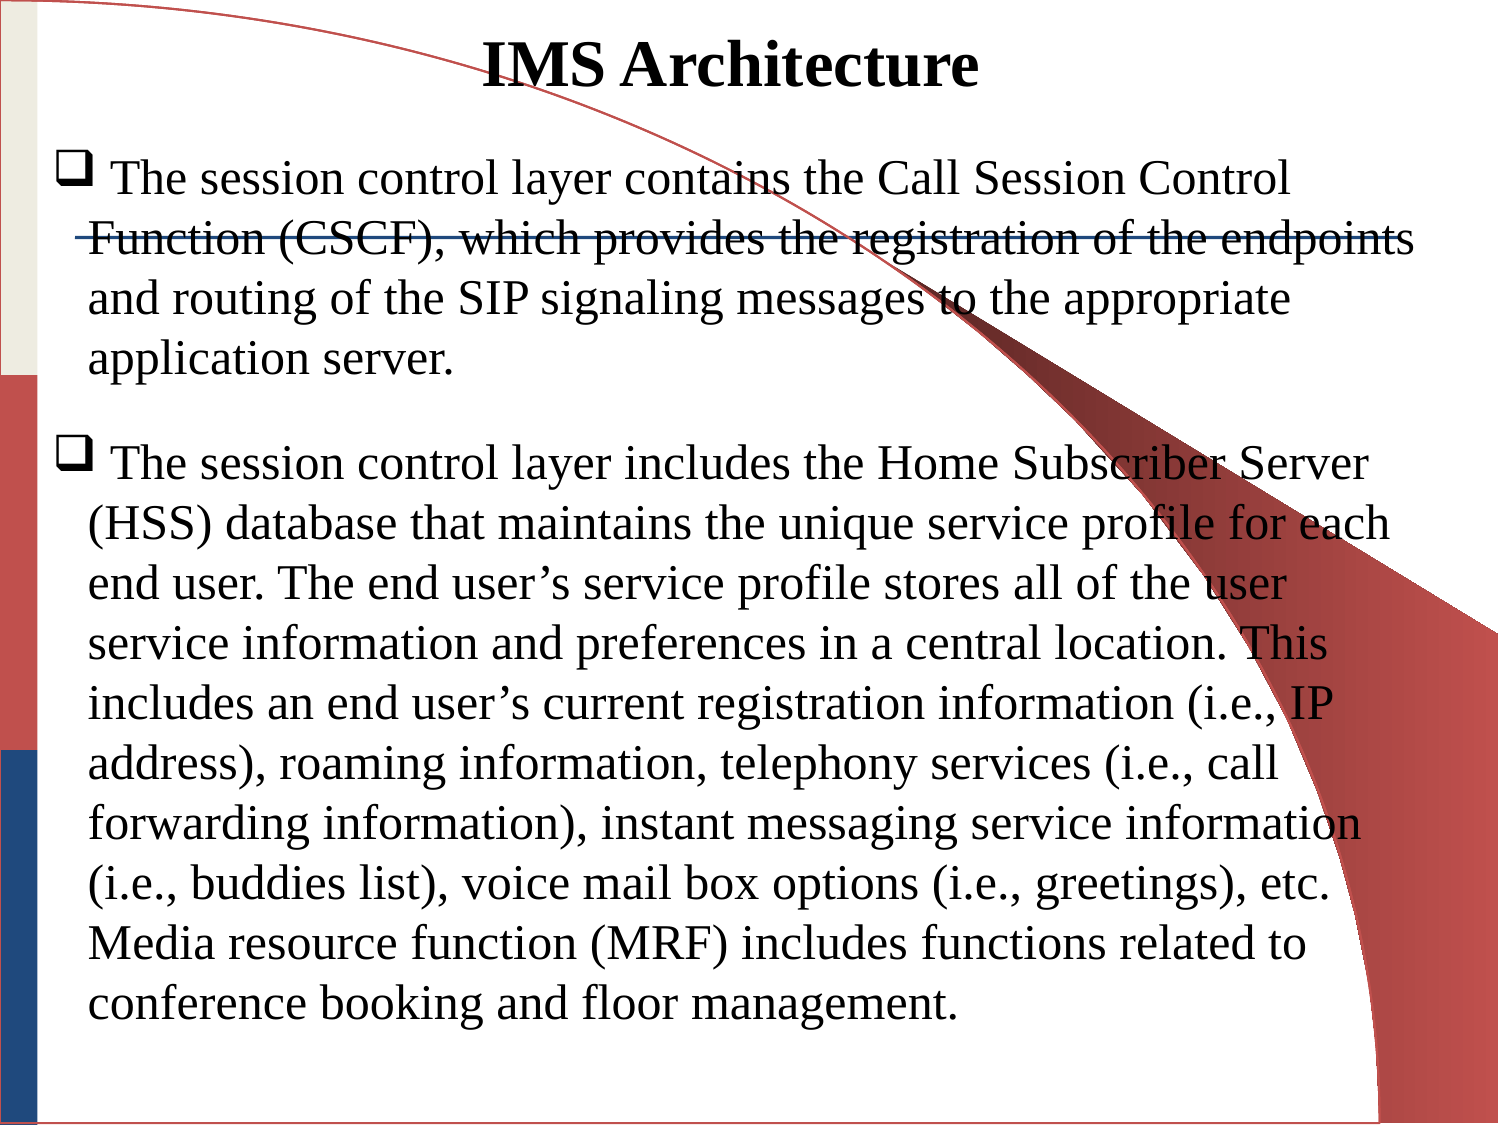

IMS Architecture
 The session control layer contains the Call Session Control Function (CSCF), which provides the registration of the endpoints and routing of the SIP signaling messages to the appropriate application server.
 The session control layer includes the Home Subscriber Server (HSS) database that maintains the unique service profile for each end user. The end user’s service profile stores all of the user service information and preferences in a central location. This includes an end user’s current registration information (i.e., IP address), roaming information, telephony services (i.e., call forwarding information), instant messaging service information (i.e., buddies list), voice mail box options (i.e., greetings), etc. Media resource function (MRF) includes functions related to conference booking and floor management.